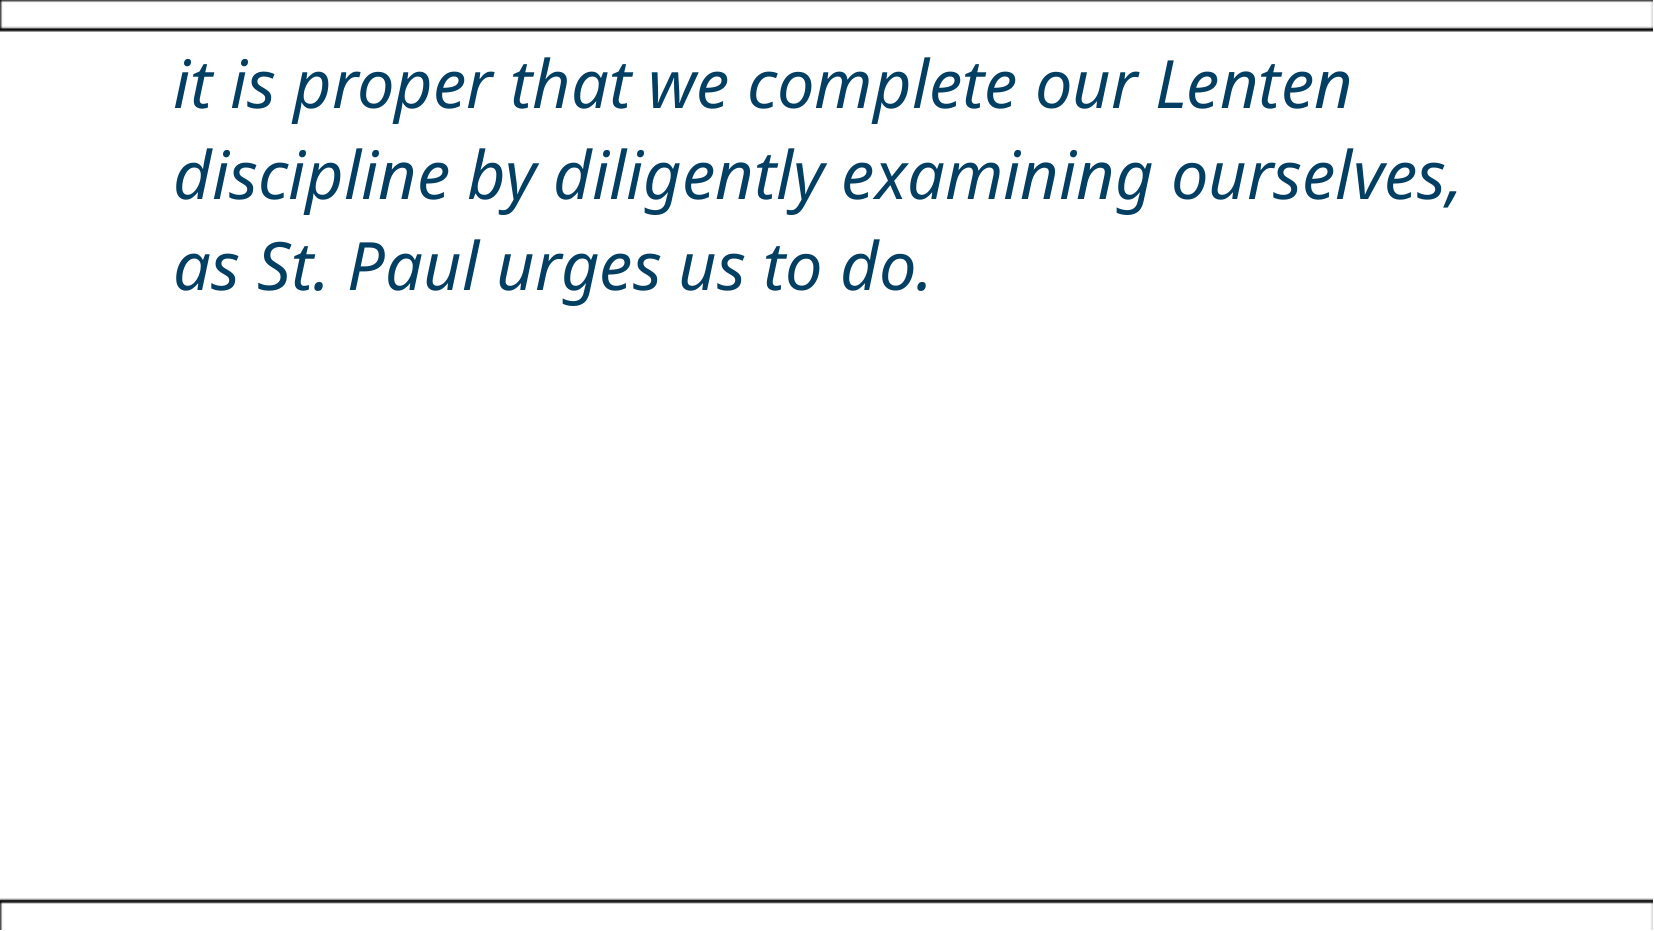

it is proper that we complete our Lenten
 discipline by diligently examining ourselves,
 as St. Paul urges us to do.